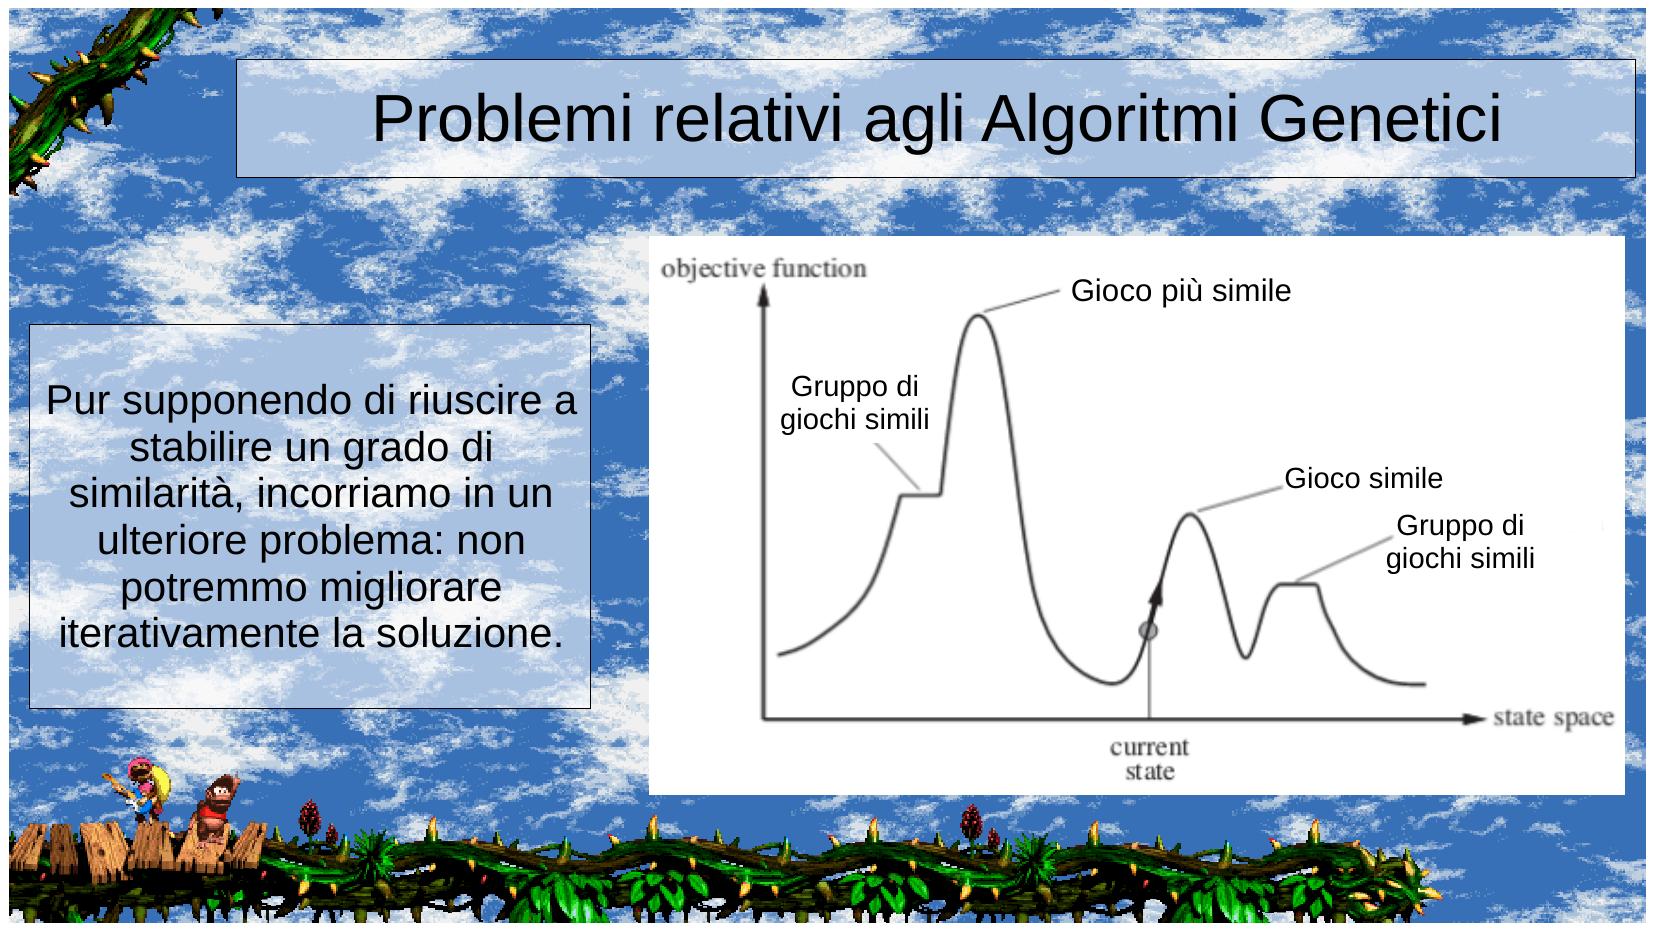

Problemi relativi agli Algoritmi Genetici
Gioco più simile
Pur supponendo di riuscire a stabilire un grado di similarità, incorriamo in un ulteriore problema: non potremmo migliorare iterativamente la soluzione.
Gruppo di
giochi simili
Gioco simile
Gruppo di
giochi simili